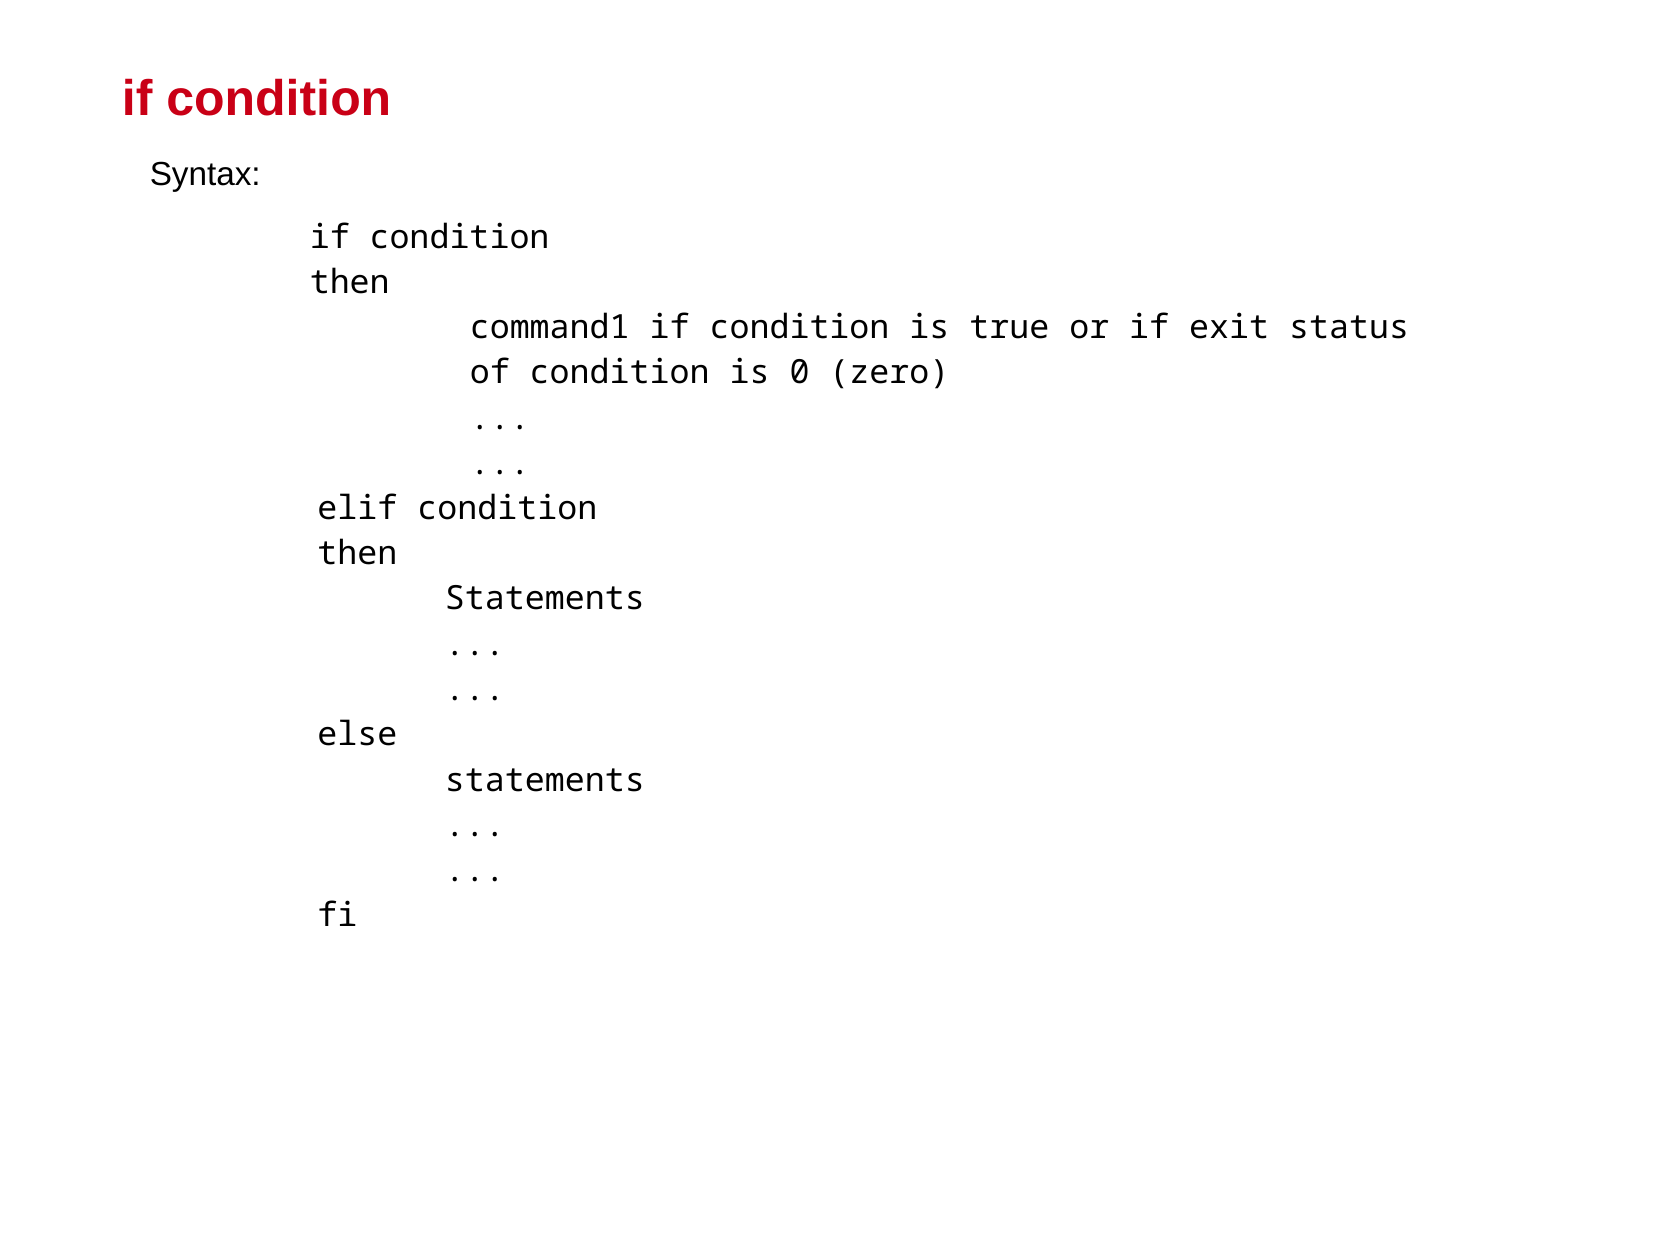

if condition
Syntax:
 if condition
 then
 command1 if condition is true or if exit status
 of condition is 0 (zero)
 ...
 ...
		 elif condition
		 then
				Statements
				...
				...
		 else
				statements
				...
				...
		 fi